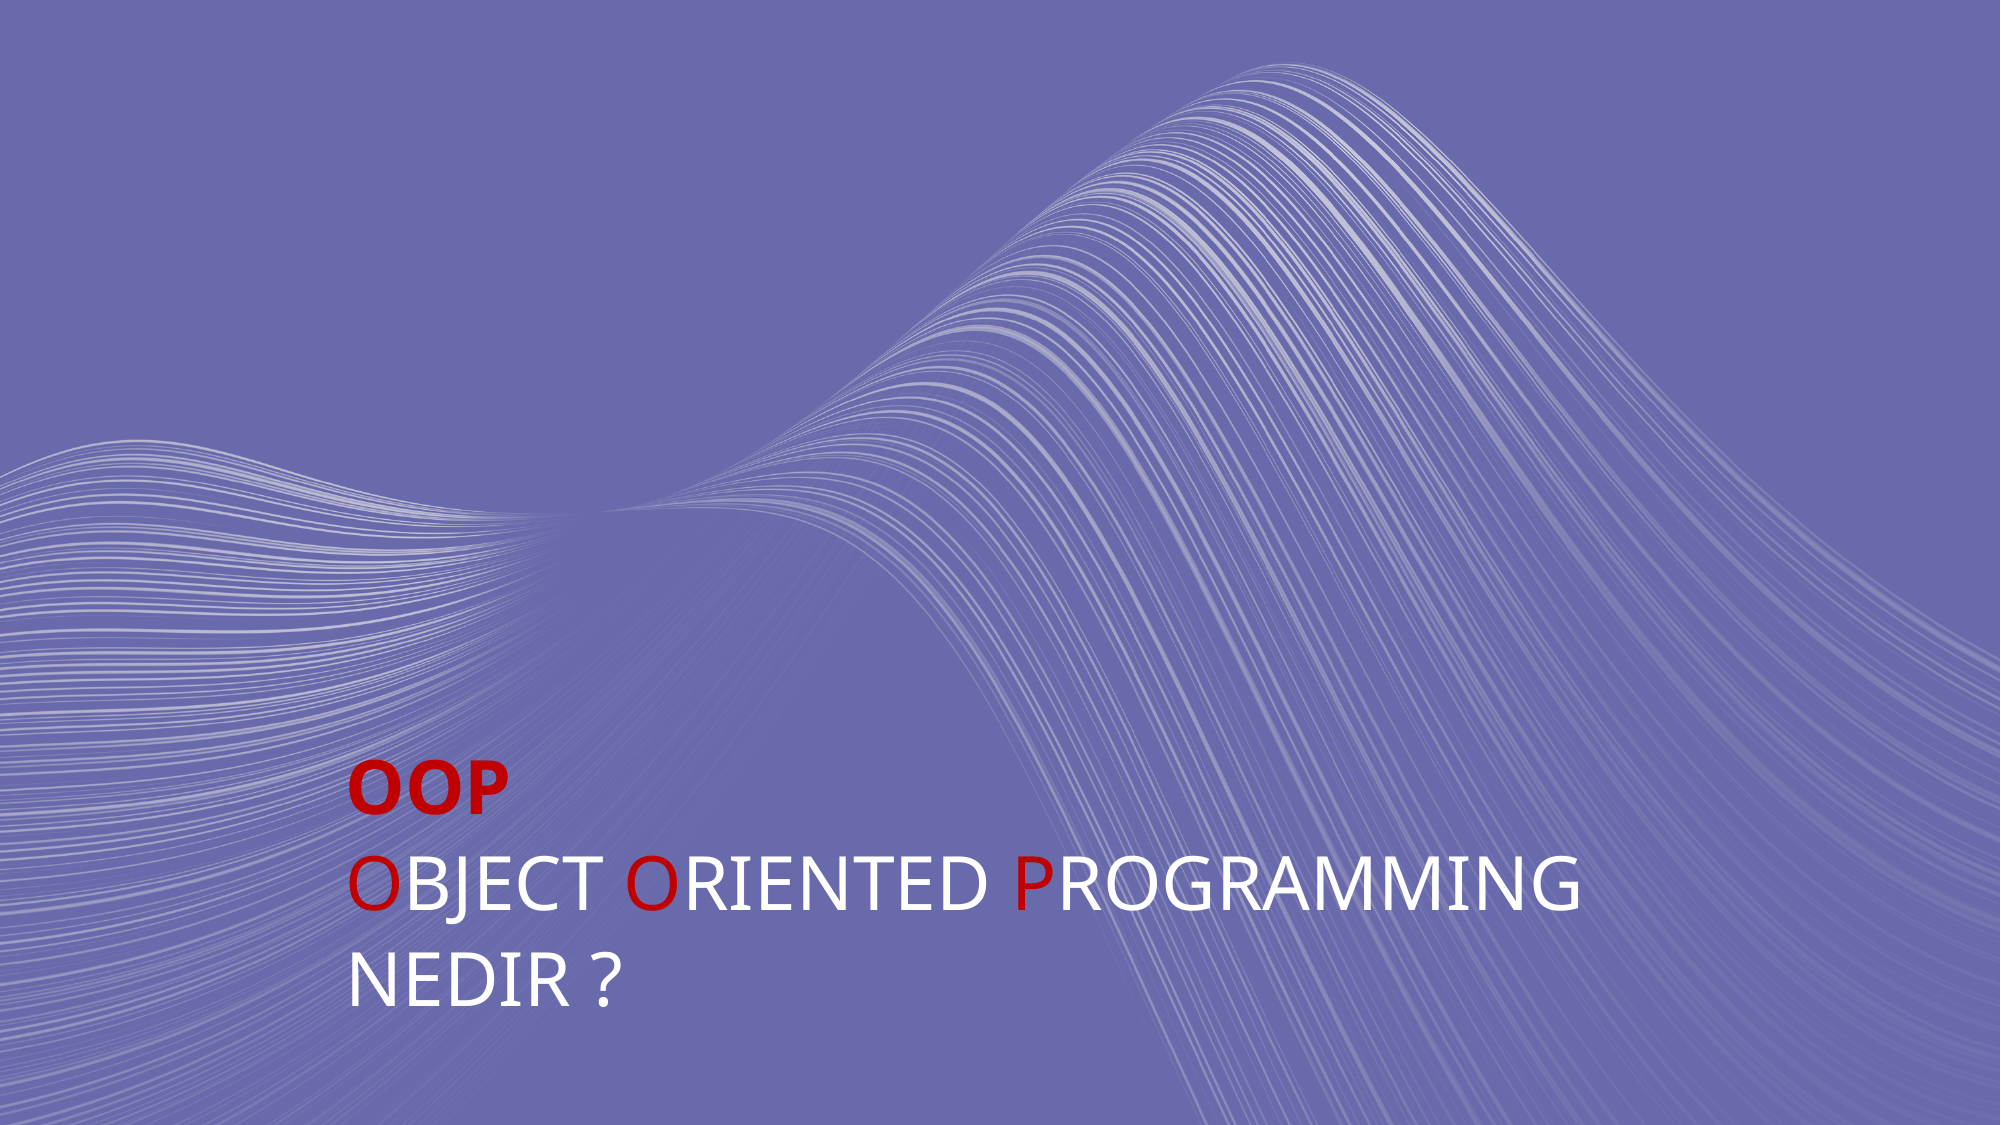

# OOP Object Oriented Programming nedir ?